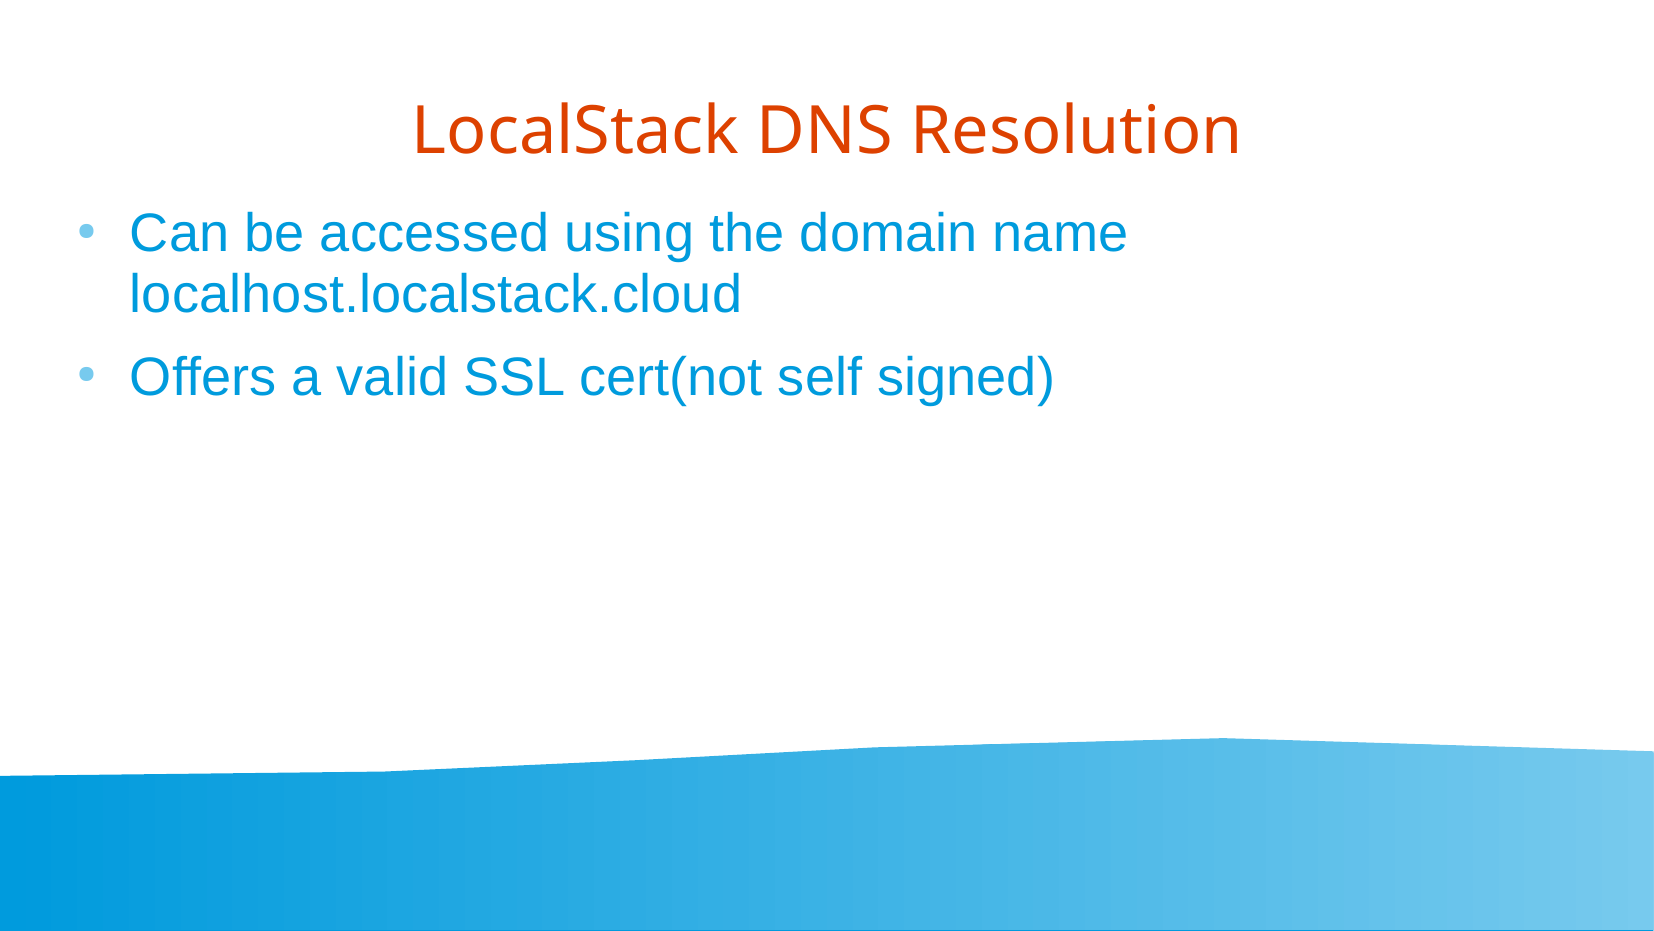

# LocalStack DNS Resolution
Can be accessed using the domain name localhost.localstack.cloud
Offers a valid SSL cert(not self signed)